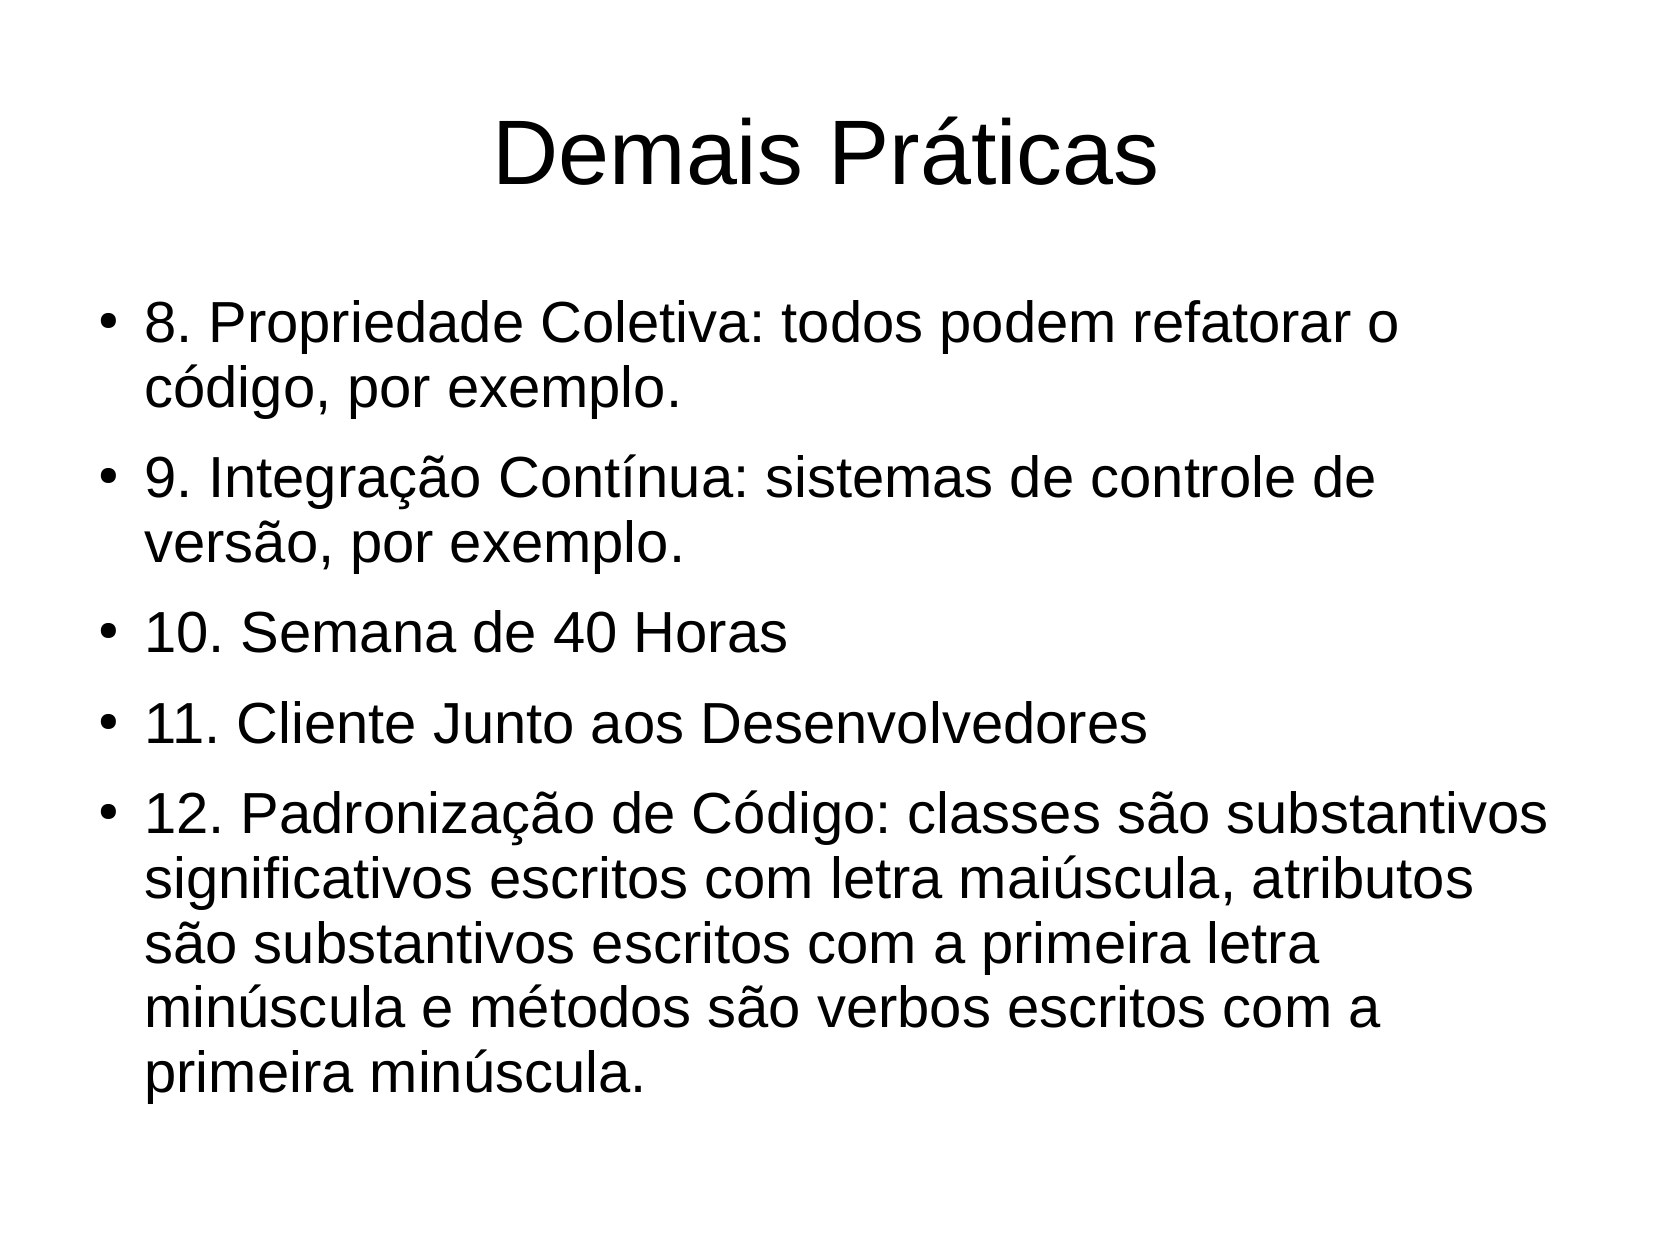

# Demais Práticas
8. Propriedade Coletiva: todos podem refatorar o código, por exemplo.
9. Integração Contínua: sistemas de controle de versão, por exemplo.
10. Semana de 40 Horas
11. Cliente Junto aos Desenvolvedores
12. Padronização de Código: classes são substantivos significativos escritos com letra maiúscula, atributos são substantivos escritos com a primeira letra minúscula e métodos são verbos escritos com a primeira minúscula.